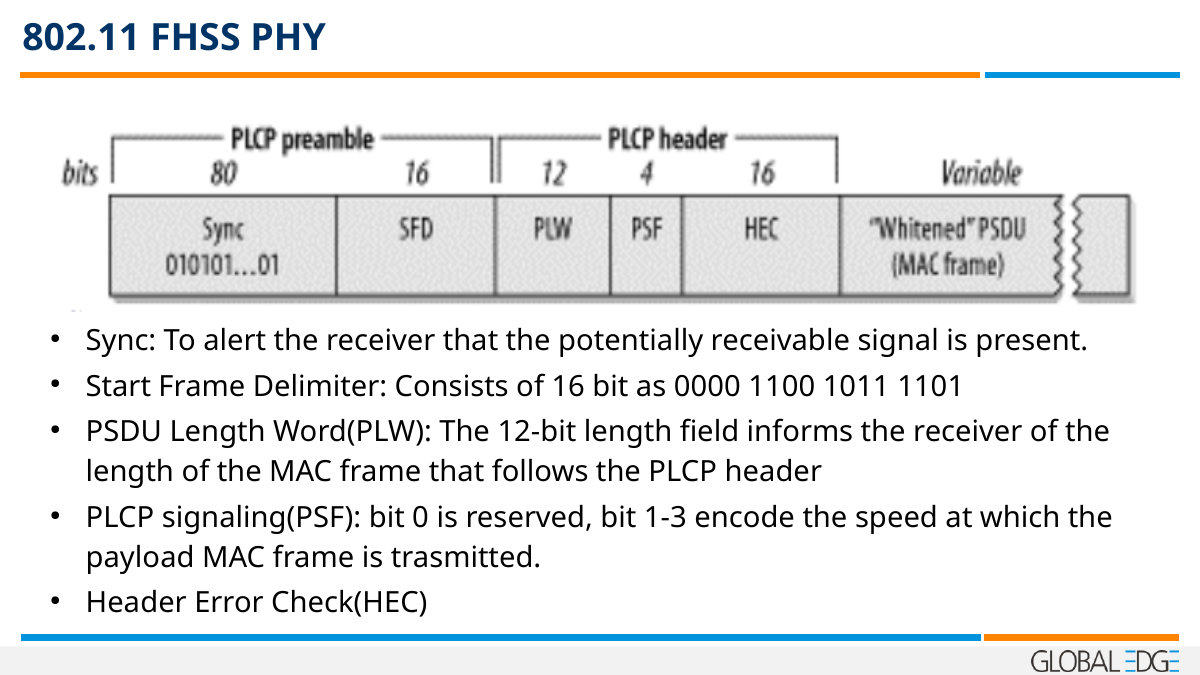

# 802.11 FHSS PHY
Sync: To alert the receiver that the potentially receivable signal is present.
Start Frame Delimiter: Consists of 16 bit as 0000 1100 1011 1101
PSDU Length Word(PLW): The 12-bit length field informs the receiver of the length of the MAC frame that follows the PLCP header
PLCP signaling(PSF): bit 0 is reserved, bit 1-3 encode the speed at which the payload MAC frame is trasmitted.
Header Error Check(HEC)